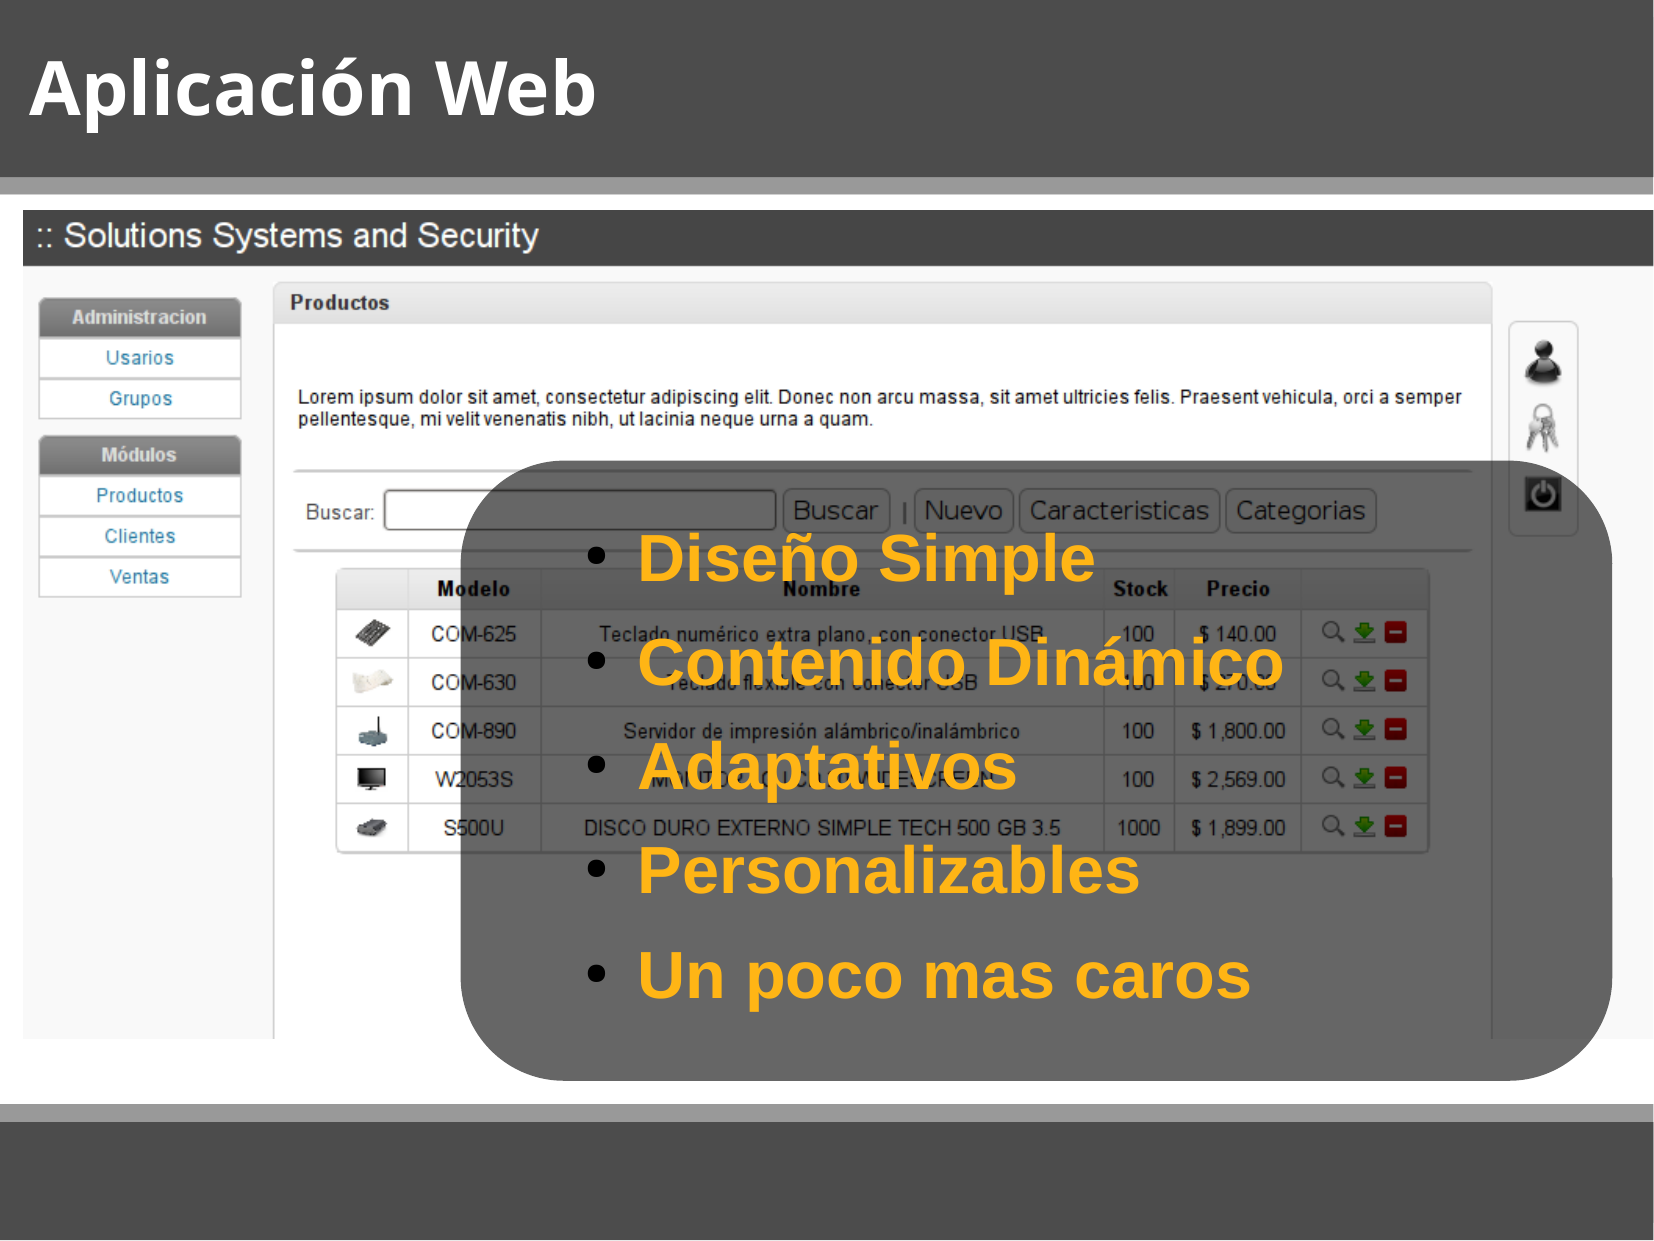

# Aplicación Web
Diseño Simple
Contenido Dinámico
Adaptativos
Personalizables
Un poco mas caros